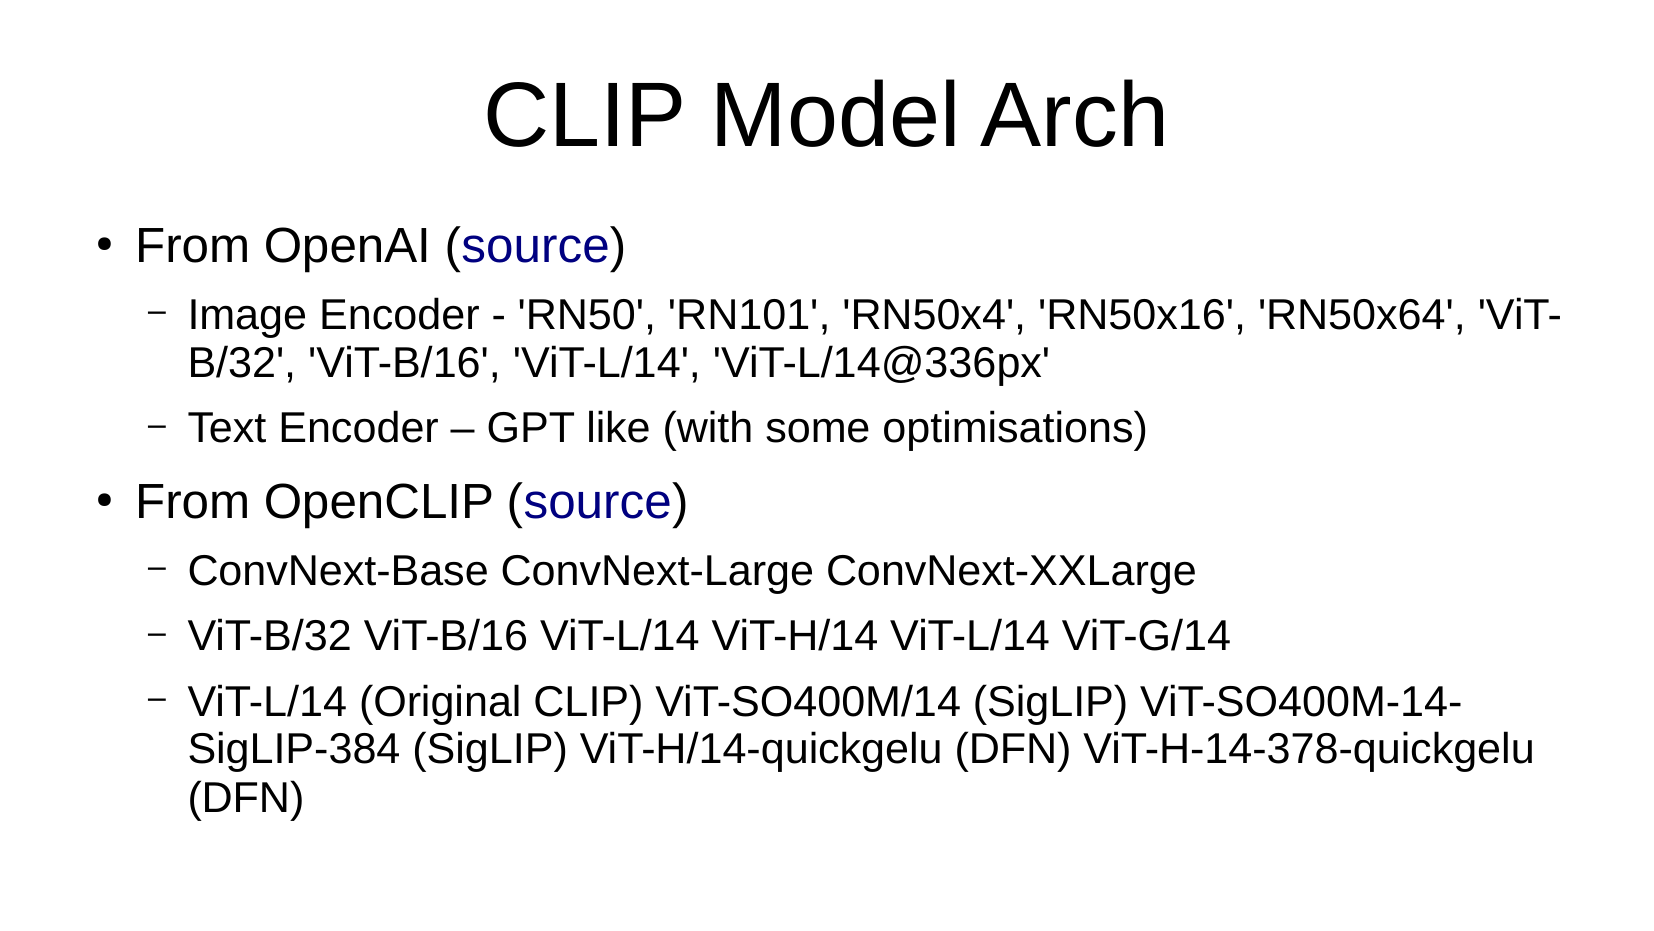

# CLIP Model Arch
From OpenAI (source)
Image Encoder - 'RN50', 'RN101', 'RN50x4', 'RN50x16', 'RN50x64', 'ViT-B/32', 'ViT-B/16', 'ViT-L/14', 'ViT-L/14@336px'
Text Encoder – GPT like (with some optimisations)
From OpenCLIP (source)
ConvNext-Base ConvNext-Large ConvNext-XXLarge
ViT-B/32 ViT-B/16 ViT-L/14 ViT-H/14 ViT-L/14 ViT-G/14
ViT-L/14 (Original CLIP) ViT-SO400M/14 (SigLIP) ViT-SO400M-14-SigLIP-384 (SigLIP) ViT-H/14-quickgelu (DFN) ViT-H-14-378-quickgelu (DFN)